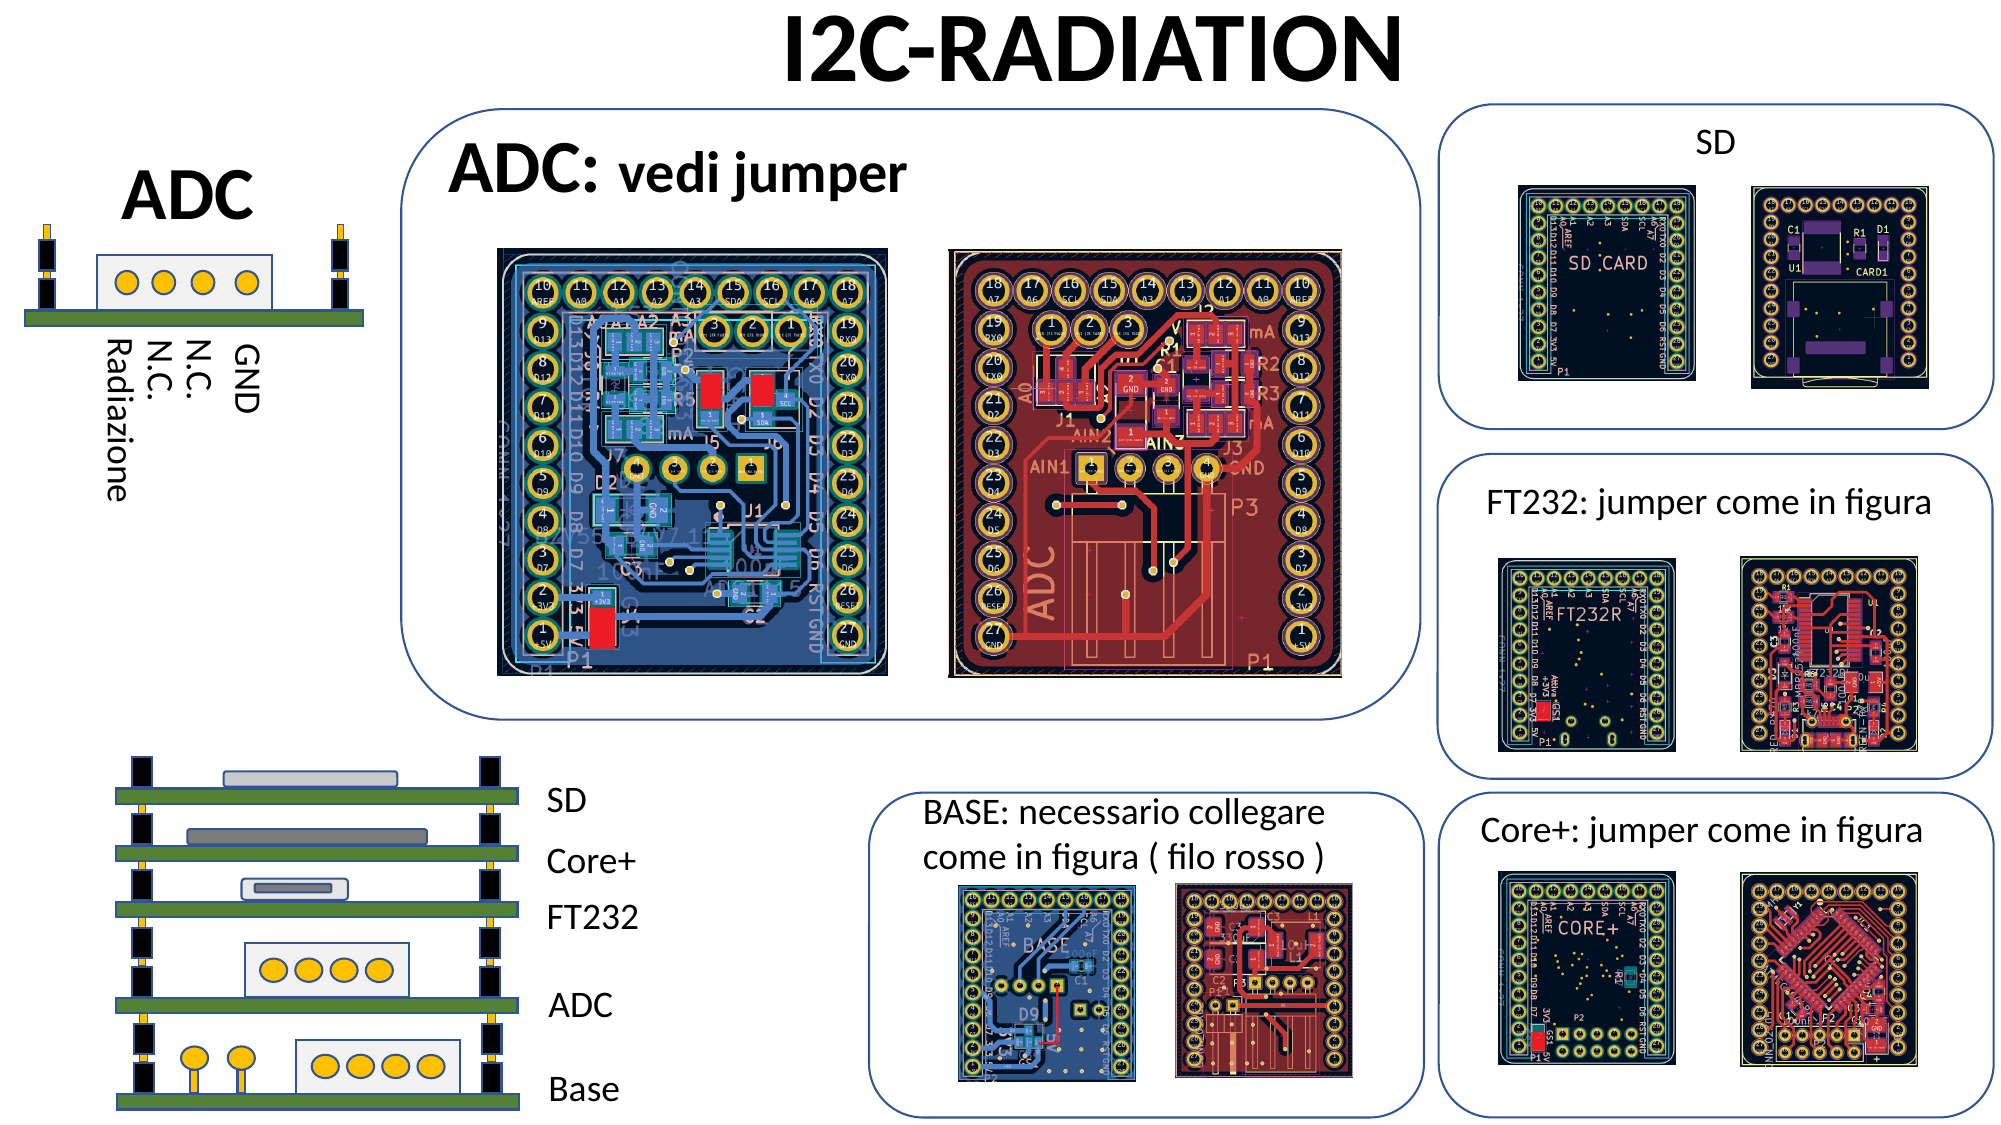

I2C-RADIATION
ADC: vedi jumper
SD
ADC
Radiazione
N.C.
N.C.
GND
FT232: jumper come in figura
SD
BASE: necessario collegare come in figura ( filo rosso )
Core+: jumper come in figura
Core+
FT232
ADC
Base